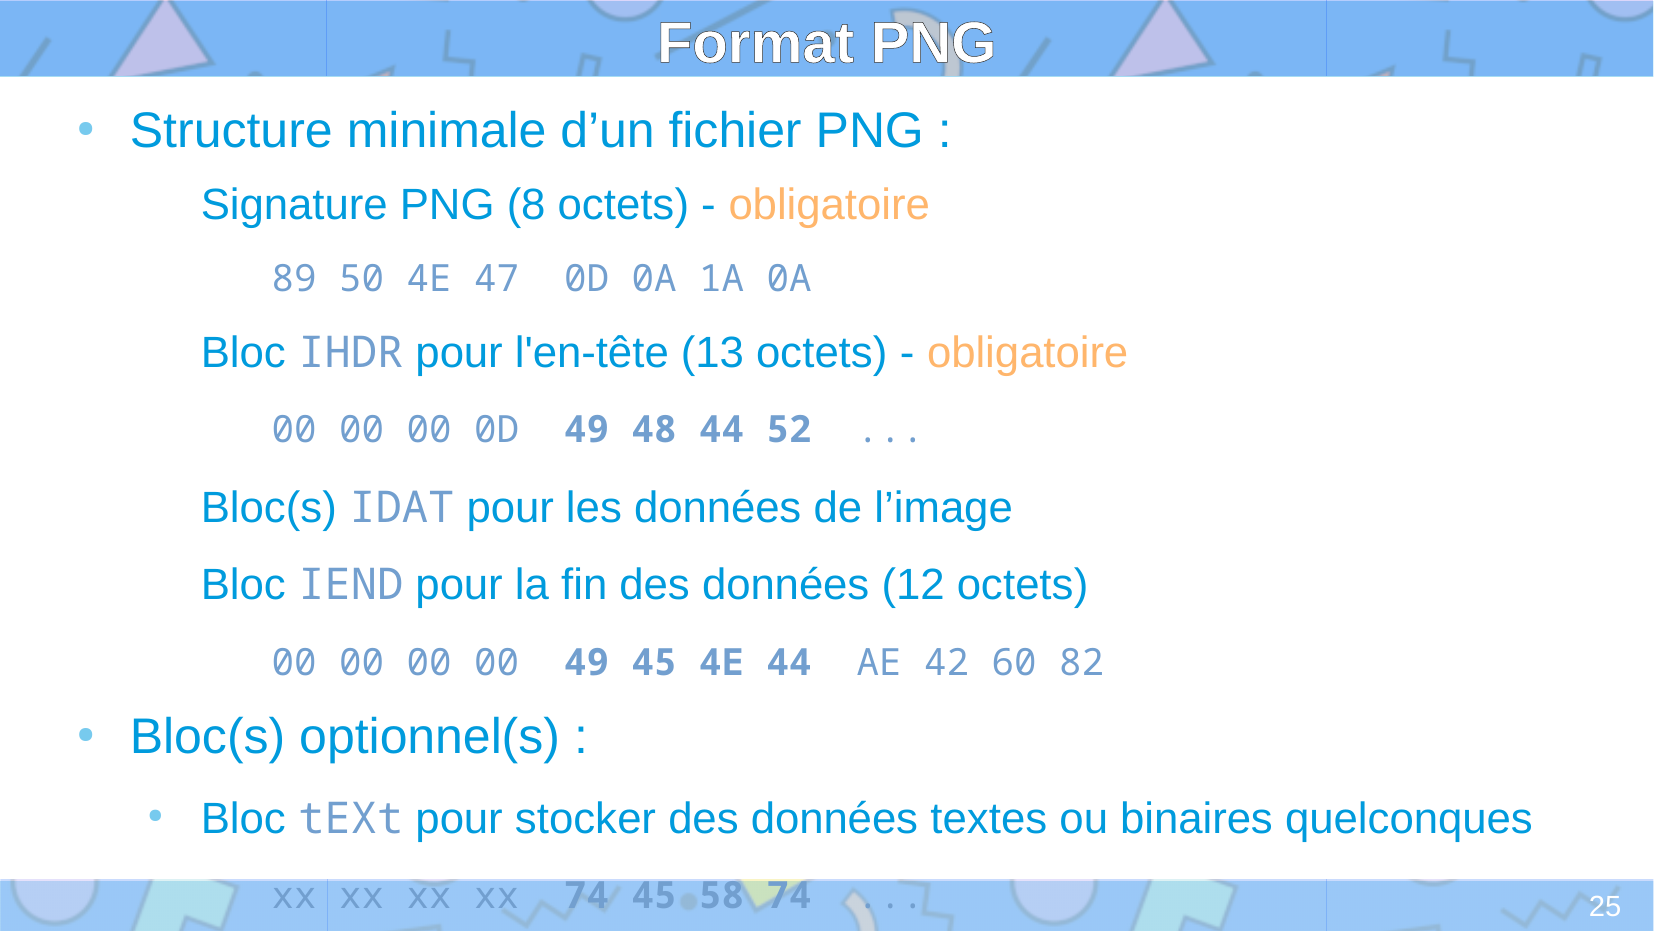

# Format PNG
Structure minimale d’un fichier PNG :
Signature PNG (8 octets) - obligatoire
89 50 4E 47 0D 0A 1A 0A
Bloc IHDR pour l'en-tête (13 octets) - obligatoire
00 00 00 0D 49 48 44 52 ...
Bloc(s) IDAT pour les données de l’image
Bloc IEND pour la fin des données (12 octets)
00 00 00 00 49 45 4E 44 AE 42 60 82
Bloc(s) optionnel(s) :
Bloc tEXt pour stocker des données textes ou binaires quelconques
xx xx xx xx 74 45 58 74 ...
25